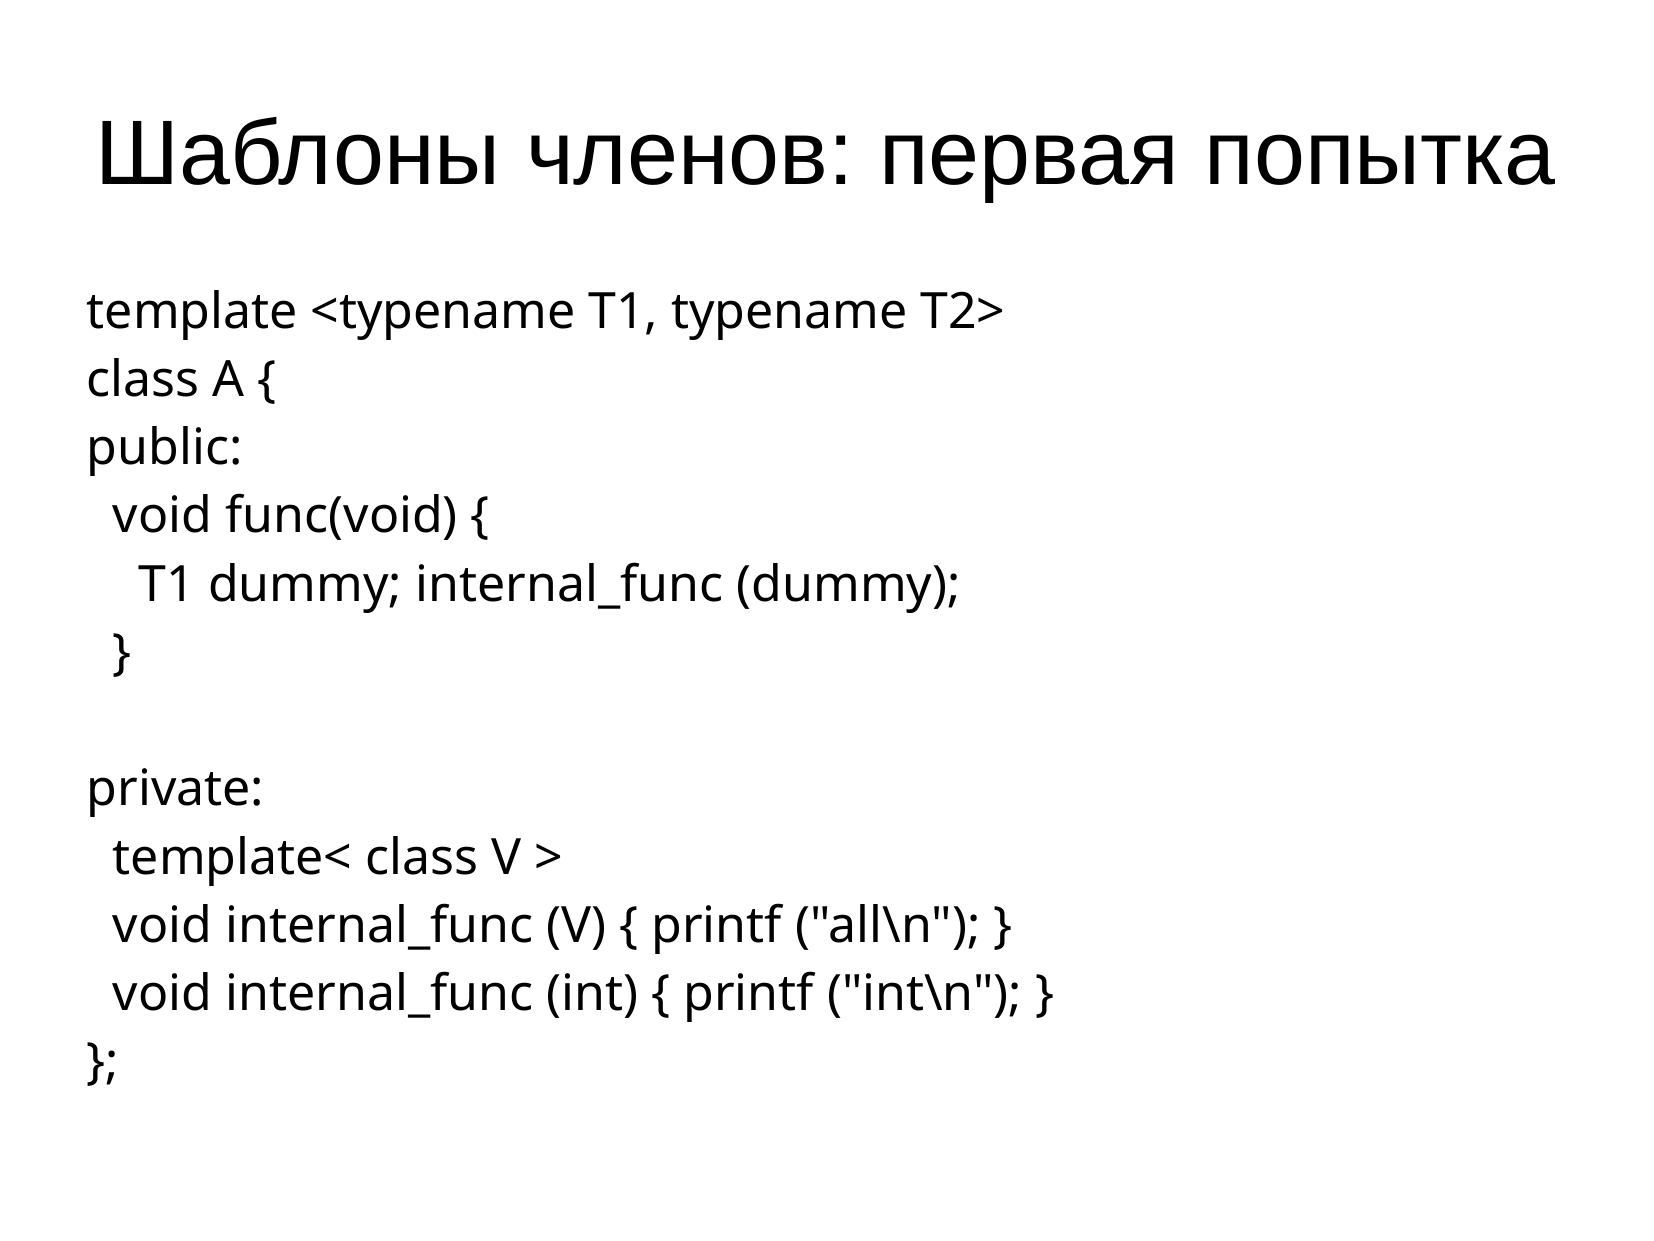

# Шаблоны членов: первая попытка
template <typename T1, typename T2>
class A {
public:
 void func(void) {
 T1 dummy; internal_func (dummy);
 }
private:
 template< class V >
 void internal_func (V) { printf ("all\n"); }
 void internal_func (int) { printf ("int\n"); }
};